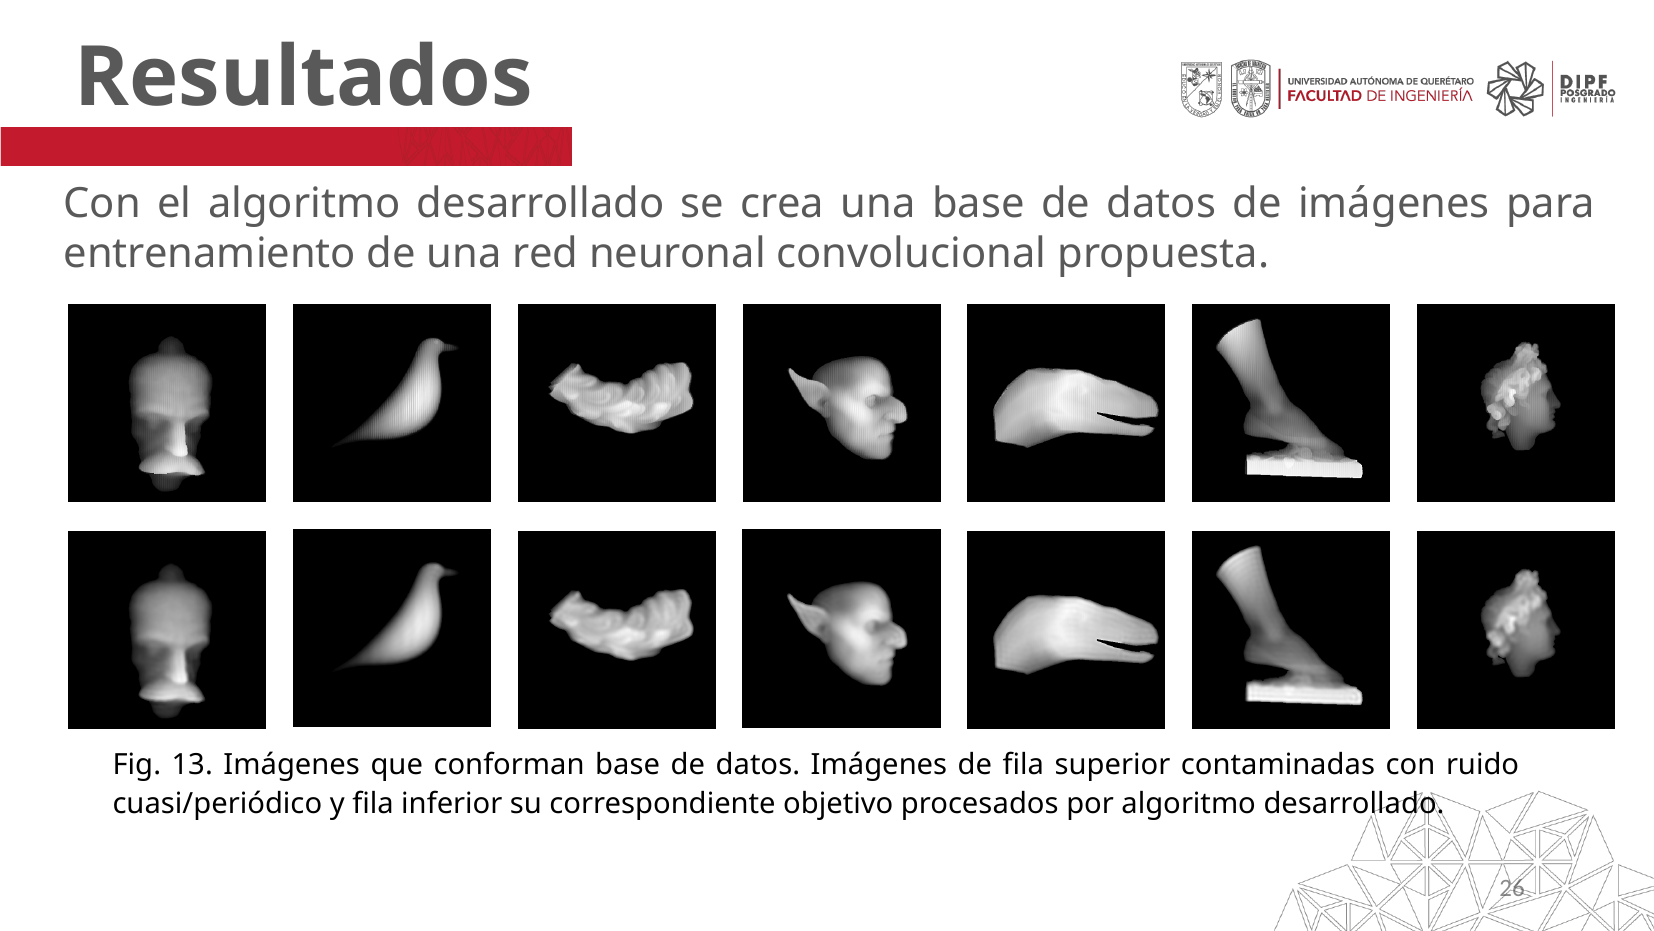

Resultados
Con el algoritmo desarrollado se crea una base de datos de imágenes para entrenamiento de una red neuronal convolucional propuesta.
Fig. 13. Imágenes que conforman base de datos. Imágenes de fila superior contaminadas con ruido cuasi/periódico y fila inferior su correspondiente objetivo procesados por algoritmo desarrollado.
26